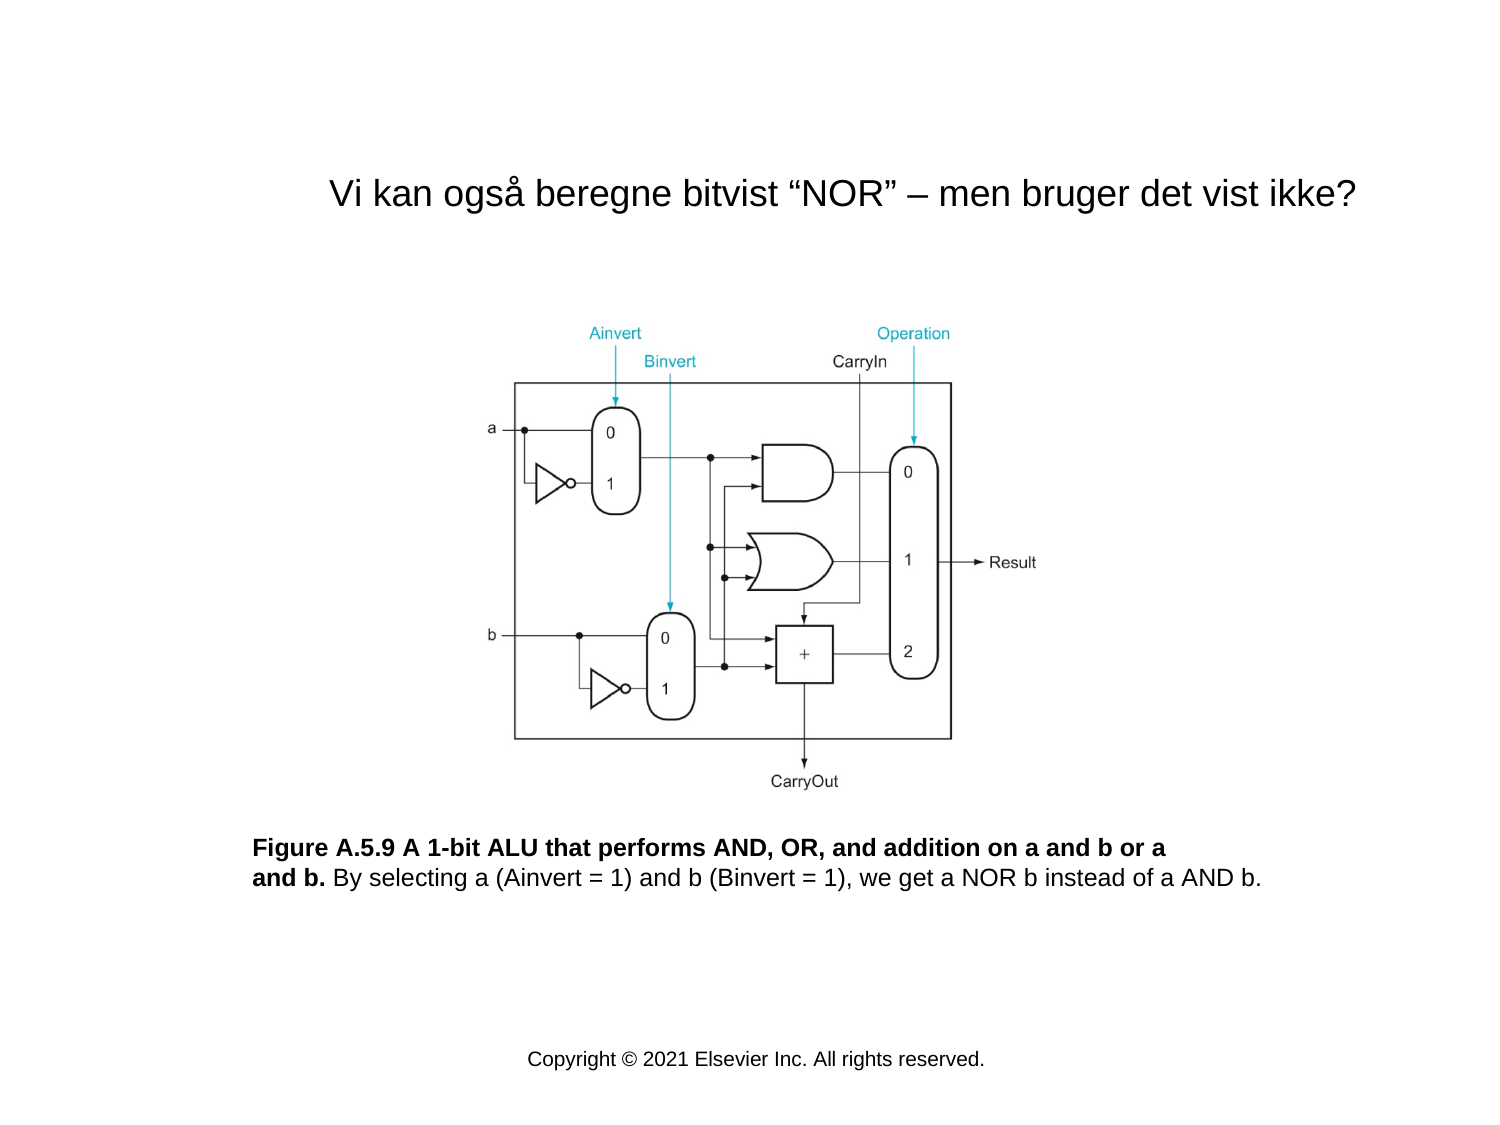

Vi kan også beregne bitvist “NOR” – men bruger det vist ikke?
Figure A.5.9 A 1-bit ALU that performs AND, OR, and addition on a and b or a
and b. By selecting a (Ainvert = 1) and b (Binvert = 1), we get a NOR b instead of a AND b.
Copyright © 2021 Elsevier Inc. All rights reserved.